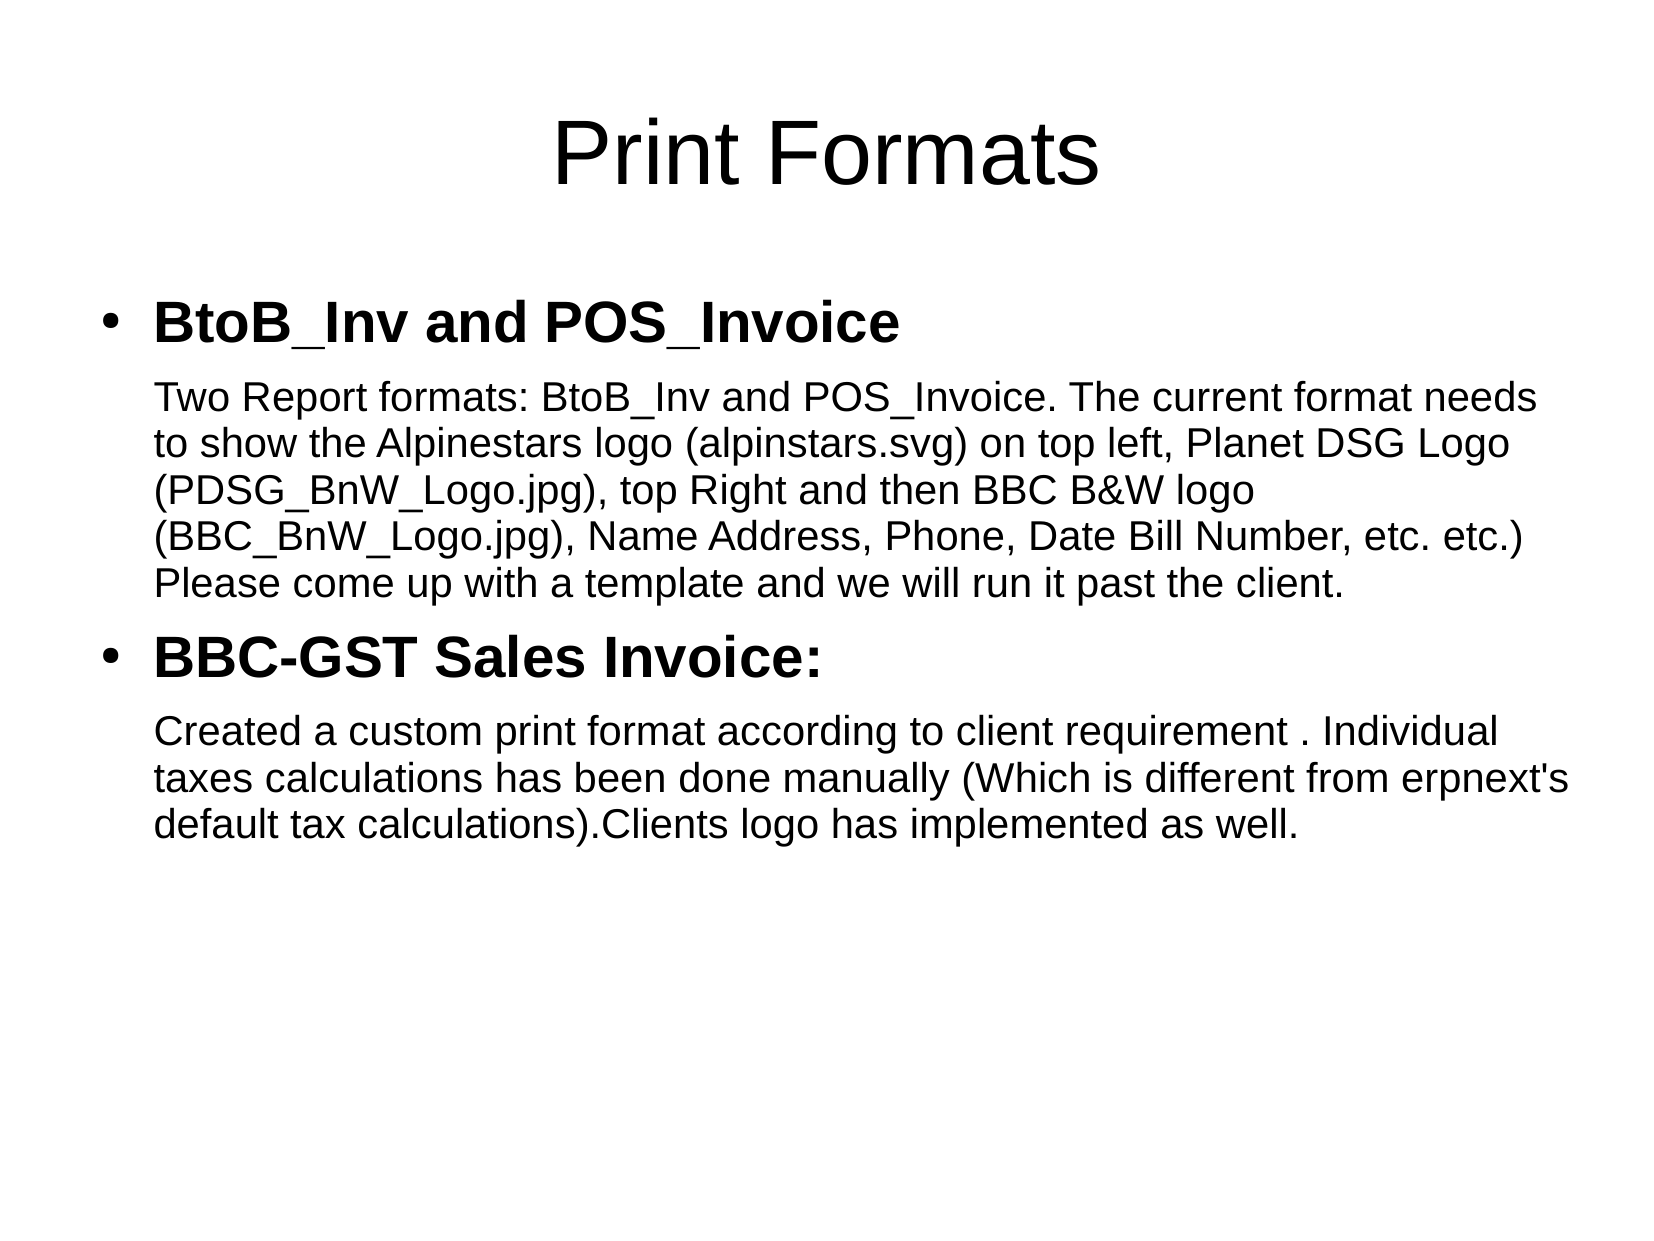

# Print Formats
BtoB_Inv and POS_Invoice
Two Report formats: BtoB_Inv and POS_Invoice. The current format needs to show the Alpinestars logo (alpinstars.svg) on top left, Planet DSG Logo (PDSG_BnW_Logo.jpg), top Right and then BBC B&W logo (BBC_BnW_Logo.jpg), Name Address, Phone, Date Bill Number, etc. etc.) Please come up with a template and we will run it past the client.
BBC-GST Sales Invoice:
Created a custom print format according to client requirement . Individual taxes calculations has been done manually (Which is different from erpnext's default tax calculations).Clients logo has implemented as well.